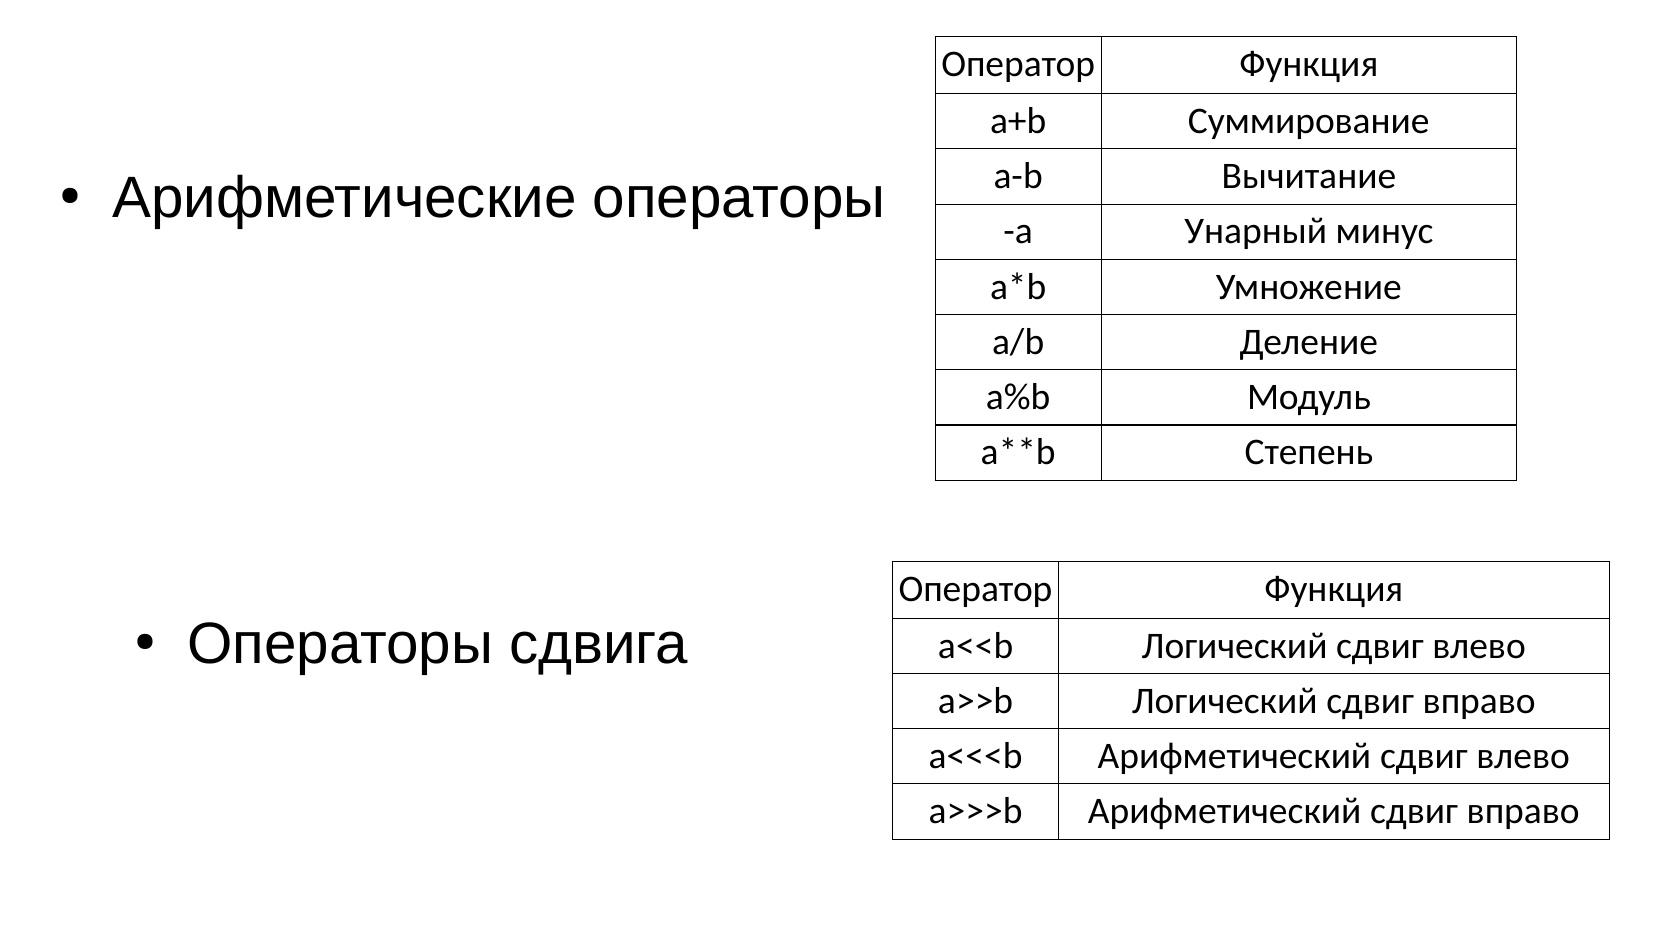

| Оператор | Функция |
| --- | --- |
| a+b | Суммирование |
| a-b | Вычитание |
| -a | Унарный минус |
| a\*b | Умножение |
| a/b | Деление |
| a%b | Модуль |
| a\*\*b | Степень |
# Арифметические операторы
| Оператор | Функция |
| --- | --- |
| a<<b | Логический сдвиг влево |
| a>>b | Логический сдвиг вправо |
| a<<<b | Арифметический сдвиг влево |
| a>>>b | Арифметический сдвиг вправо |
Операторы сдвига